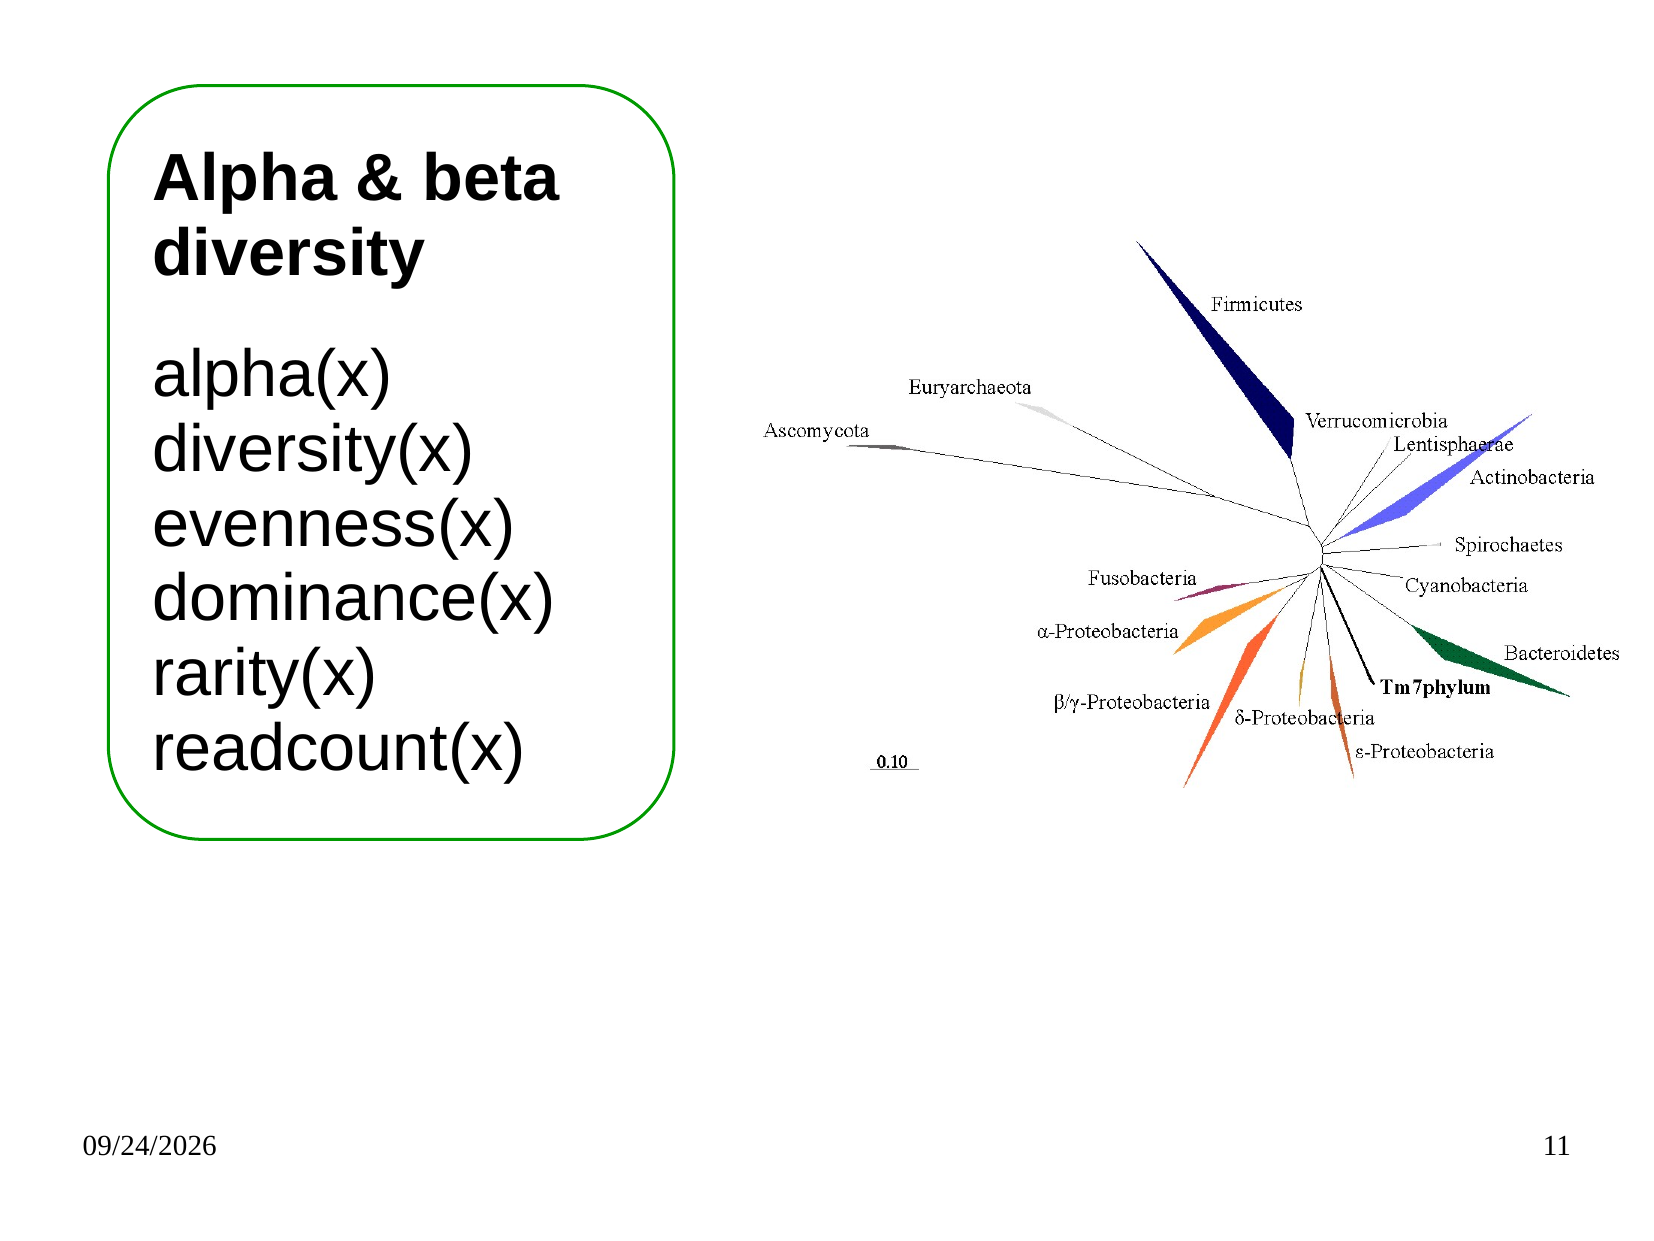

Alpha & beta
diversity
alpha(x)
diversity(x)
evenness(x)
dominance(x)
rarity(x)
readcount(x)
11